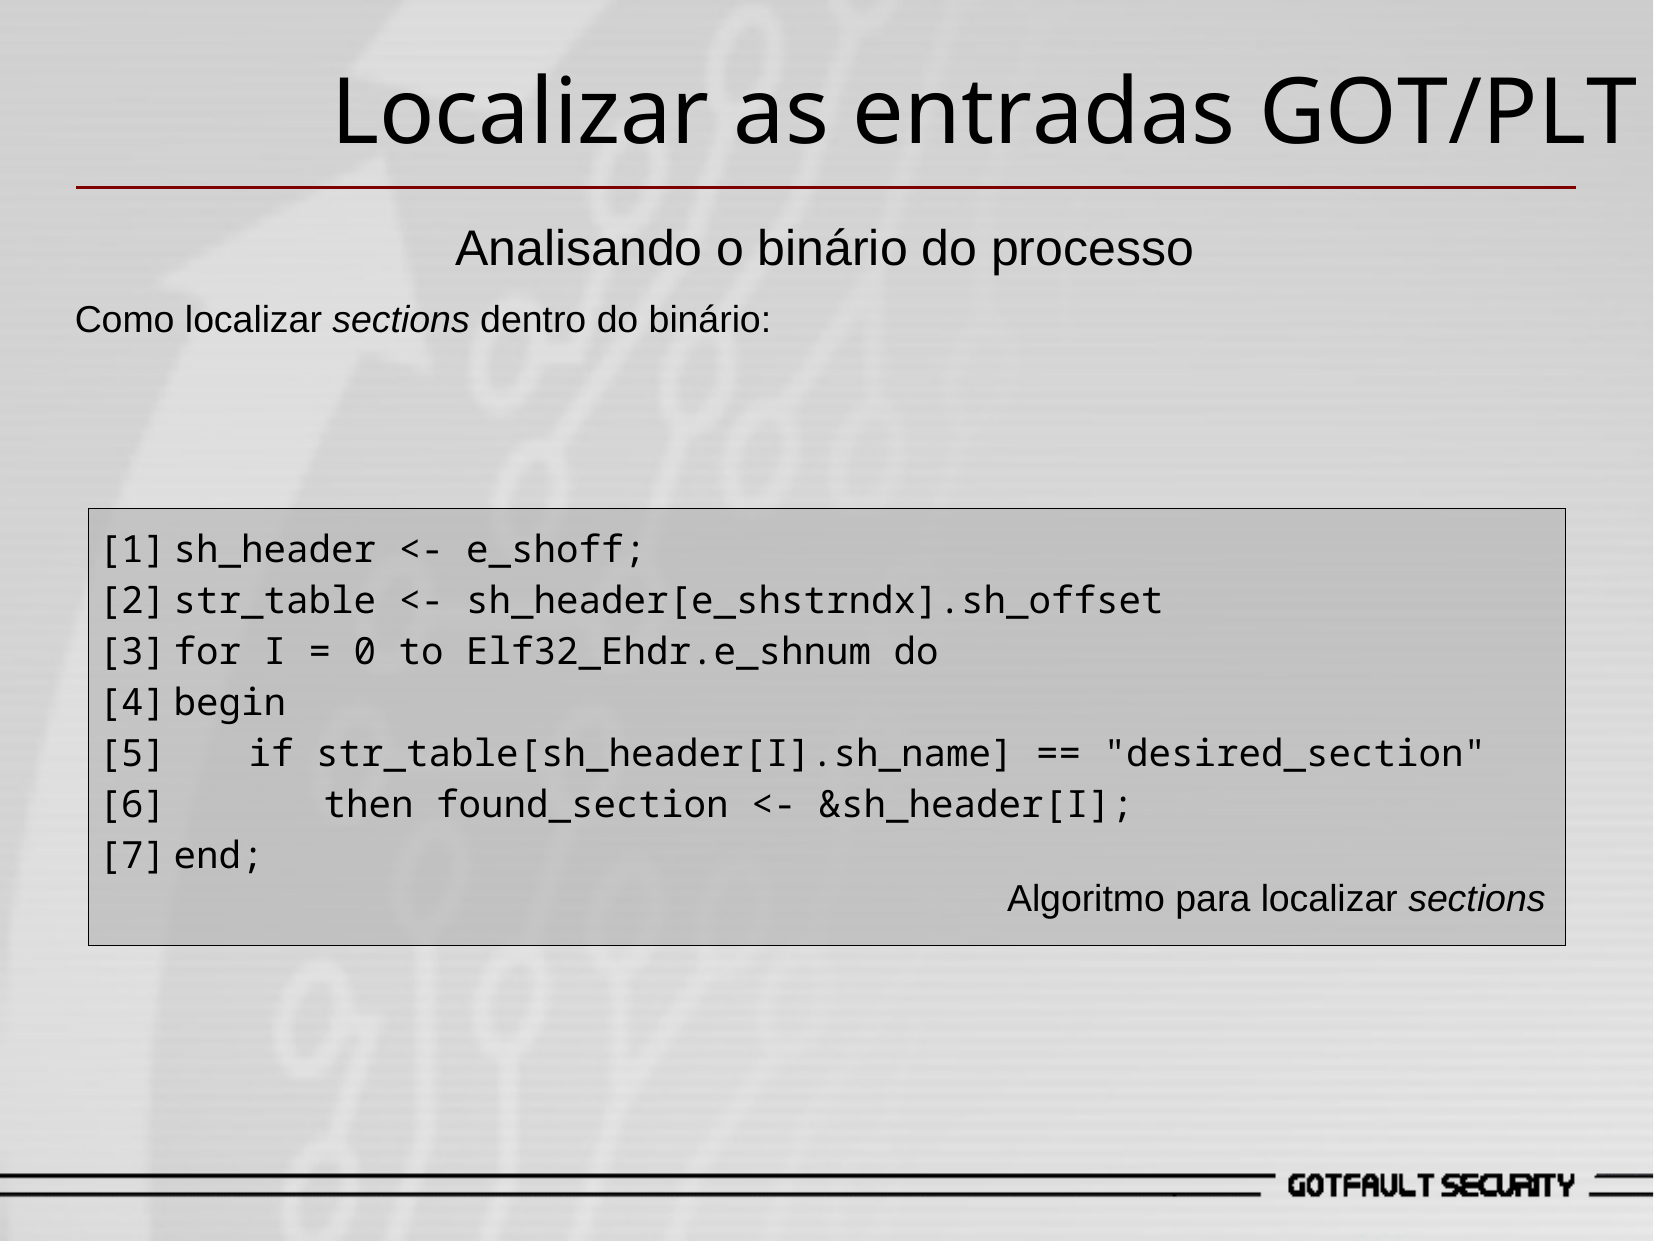

Localizar as entradas GOT/PLT
Analisando o binário do processo
Como localizar sections dentro do binário:
[1]	sh_header <- e_shoff;
[2]	str_table <- sh_header[e_shstrndx].sh_offset
[3]	for I = 0 to Elf32_Ehdr.e_shnum do
[4]	begin
[5]		if str_table[sh_header[I].sh_name] == "desired_section"
[6]			then found_section <- &sh_header[I];
[7]	end;
Algoritmo para localizar sections